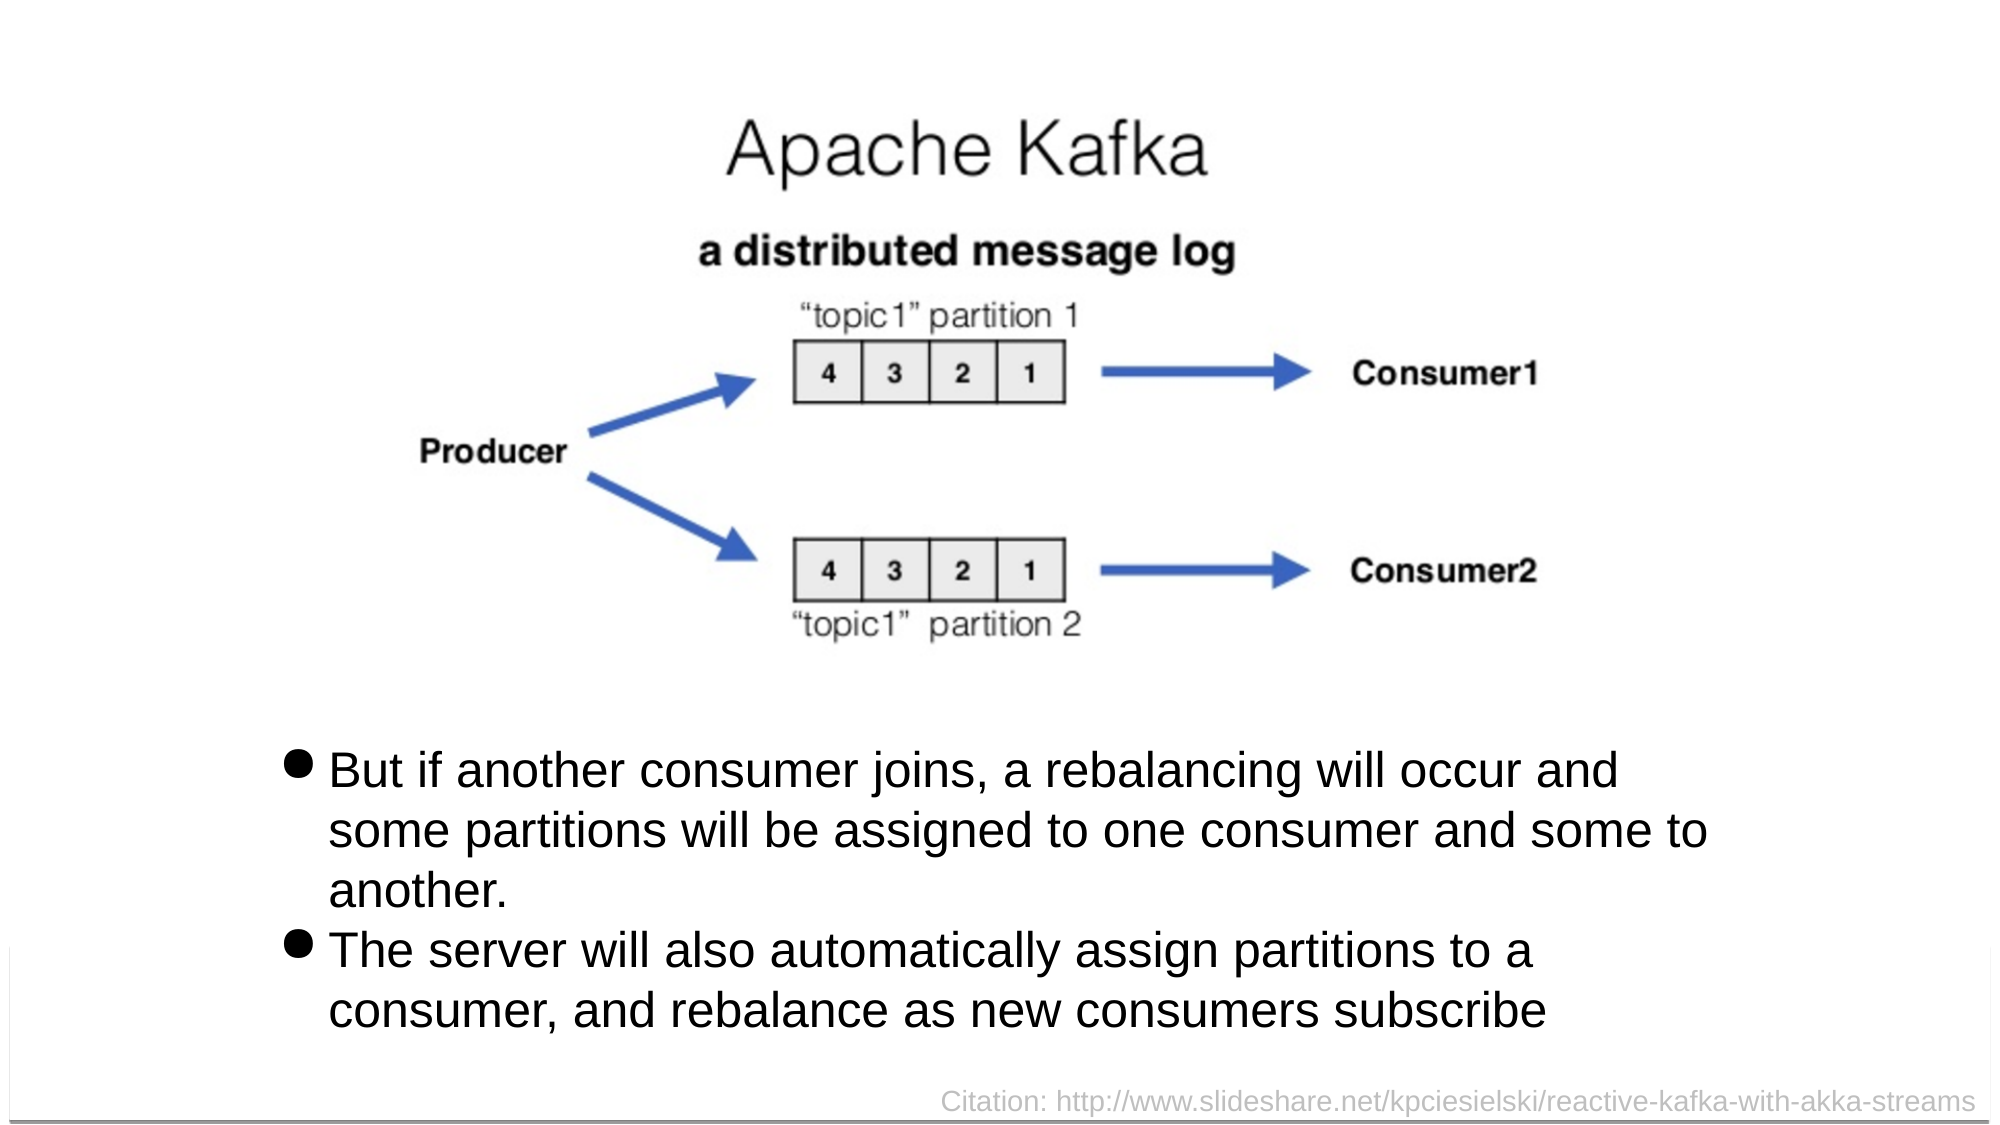

But if another consumer joins, a rebalancing will occur and some partitions will be assigned to one consumer and some to another.
The server will also automatically assign partitions to a consumer, and rebalance as new consumers subscribe
Citation: http://www.slideshare.net/kpciesielski/reactive-kafka-with-akka-streams